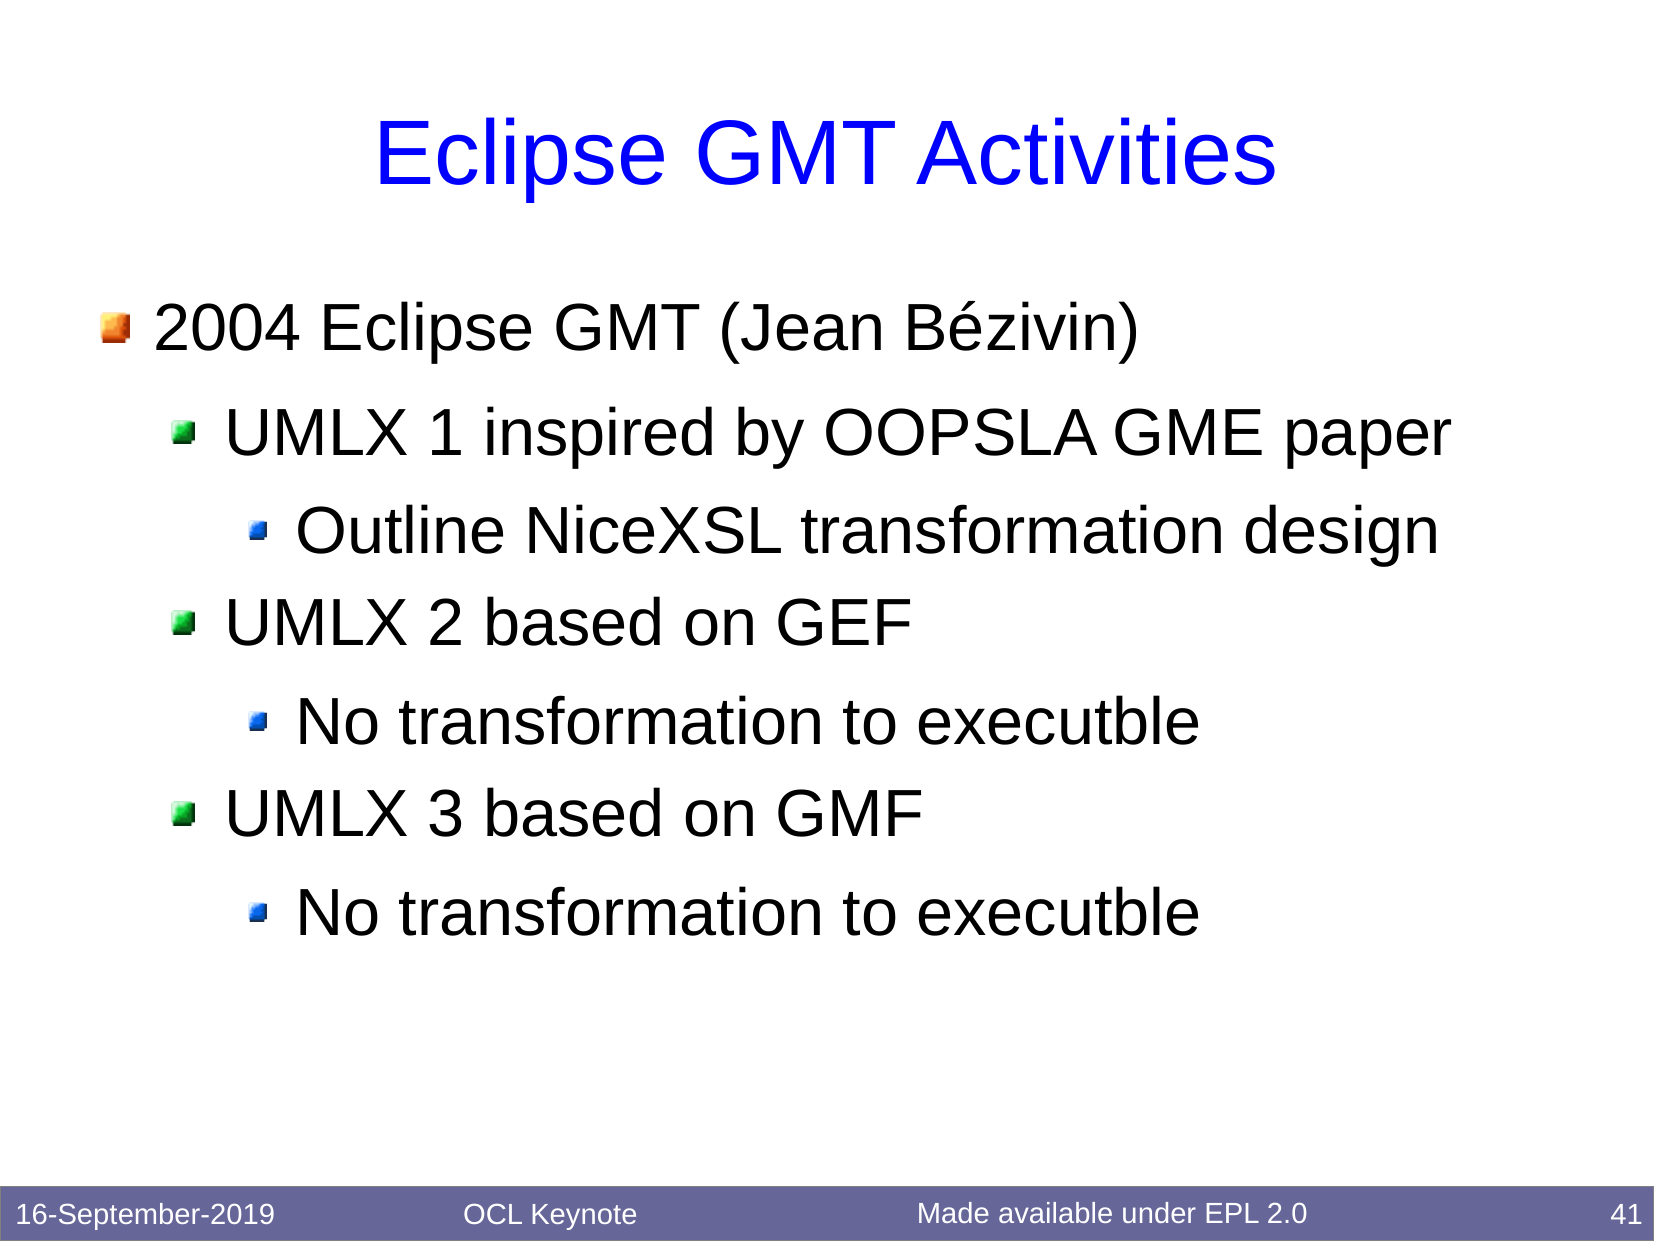

# Eclipse GMT Activities
2004 Eclipse GMT (Jean Bézivin)
UMLX 1 inspired by OOPSLA GME paper
Outline NiceXSL transformation design
UMLX 2 based on GEF
No transformation to executble
UMLX 3 based on GMF
No transformation to executble
16-September-2019
OCL Keynote
41